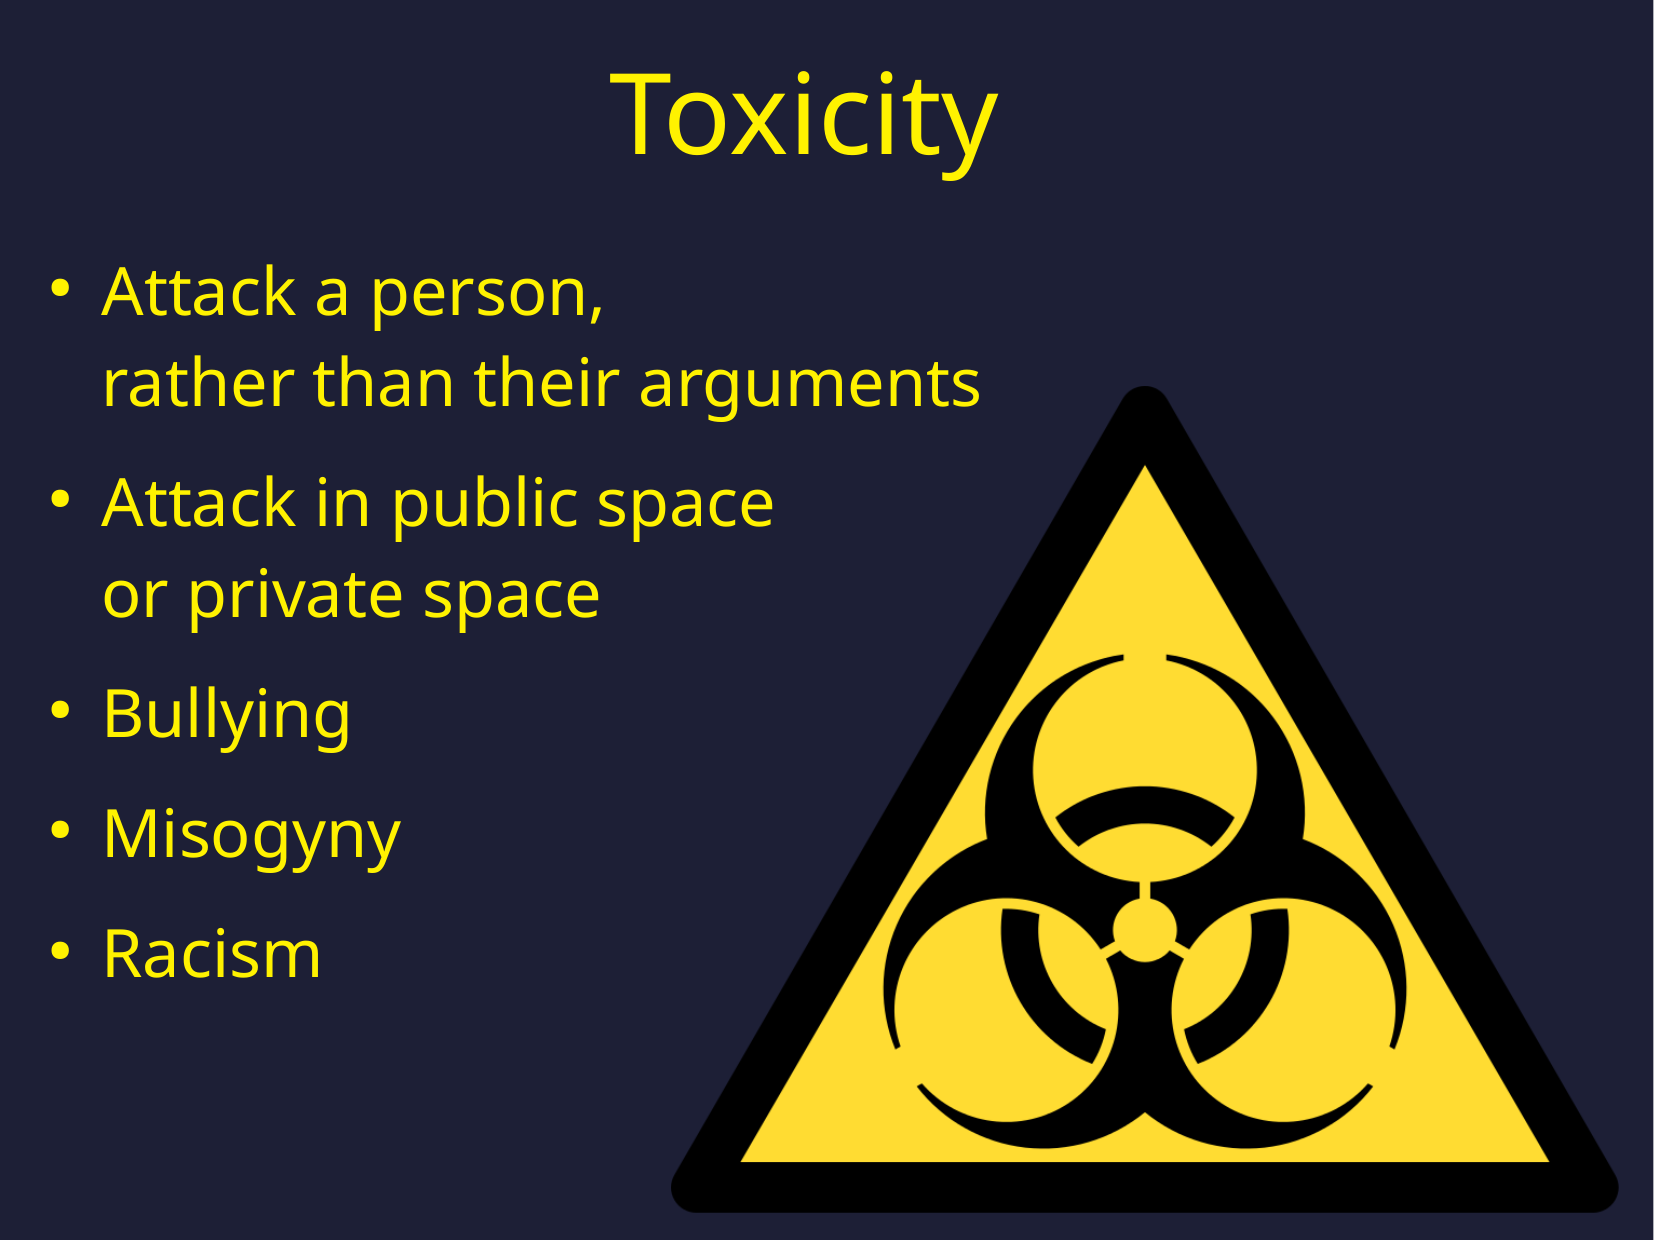

Toxicity
# Attack a person, rather than their arguments
Attack in public space
or private space
Bullying
Misogyny
Racism